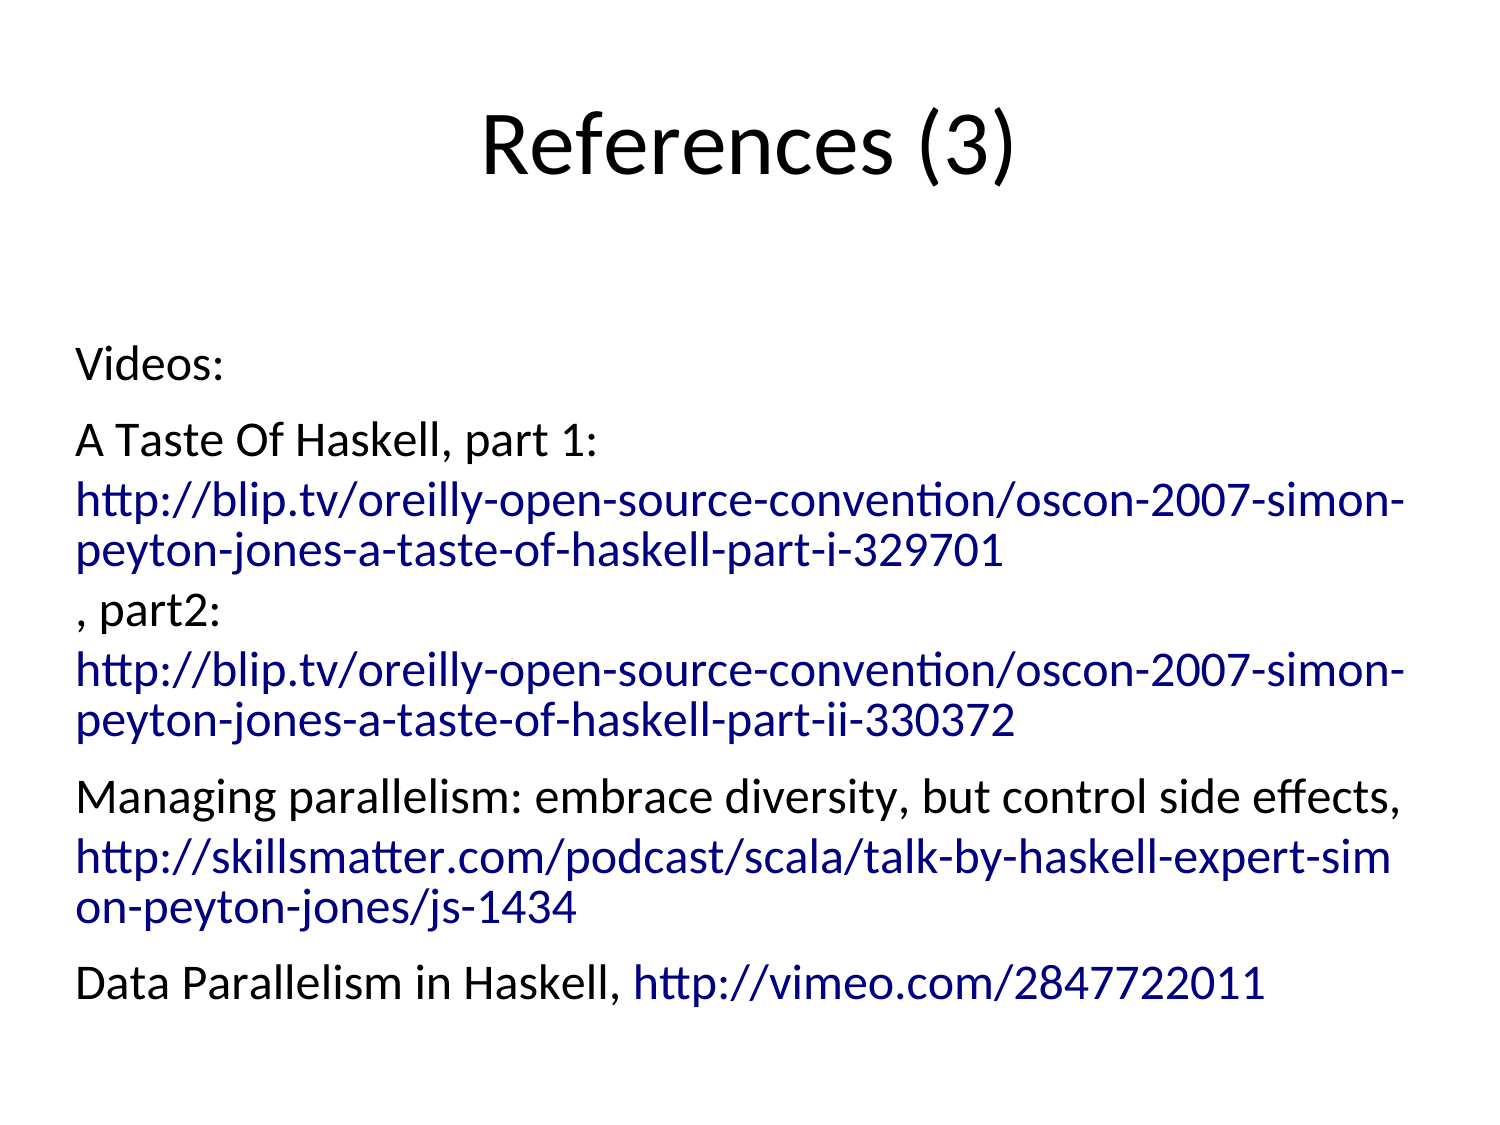

# References (3)
Videos:
A Taste Of Haskell, part 1: http://blip.tv/oreilly-open-source-convention/oscon-2007-simon-peyton-jones-a-taste-of-haskell-part-i-329701, part2: http://blip.tv/oreilly-open-source-convention/oscon-2007-simon-peyton-jones-a-taste-of-haskell-part-ii-330372
Managing parallelism: embrace diversity, but control side effects, http://skillsmatter.com/podcast/scala/talk-by-haskell-expert-simon-peyton-jones/js-1434
Data Parallelism in Haskell, http://vimeo.com/2847722011